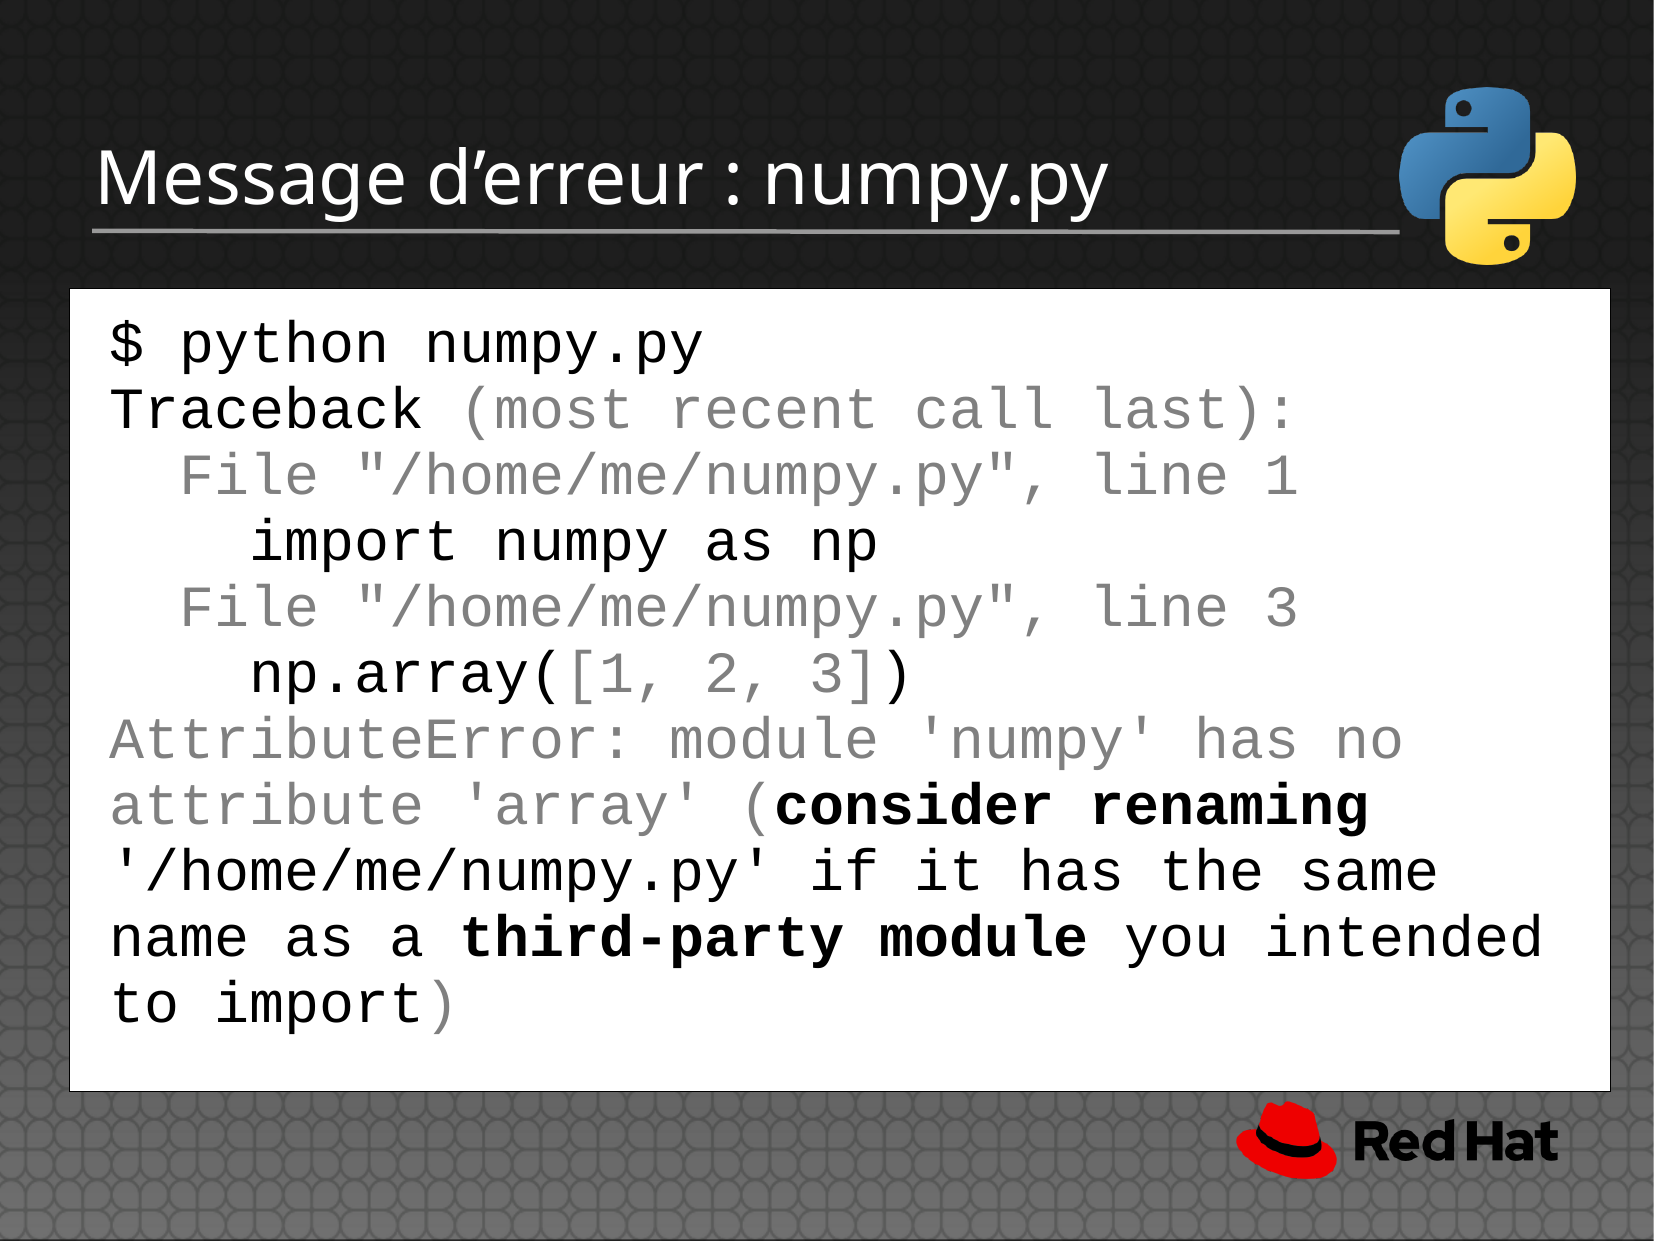

Message d’erreur : numpy.py
# $ python numpy.py Traceback (most recent call last): File "/home/me/numpy.py", line 1 import numpy as np File "/home/me/numpy.py", line 3 np.array([1, 2, 3]) AttributeError: module 'numpy' has no attribute 'array' (consider renaming '/home/me/numpy.py' if it has the same name as a third-party module you intended to import)